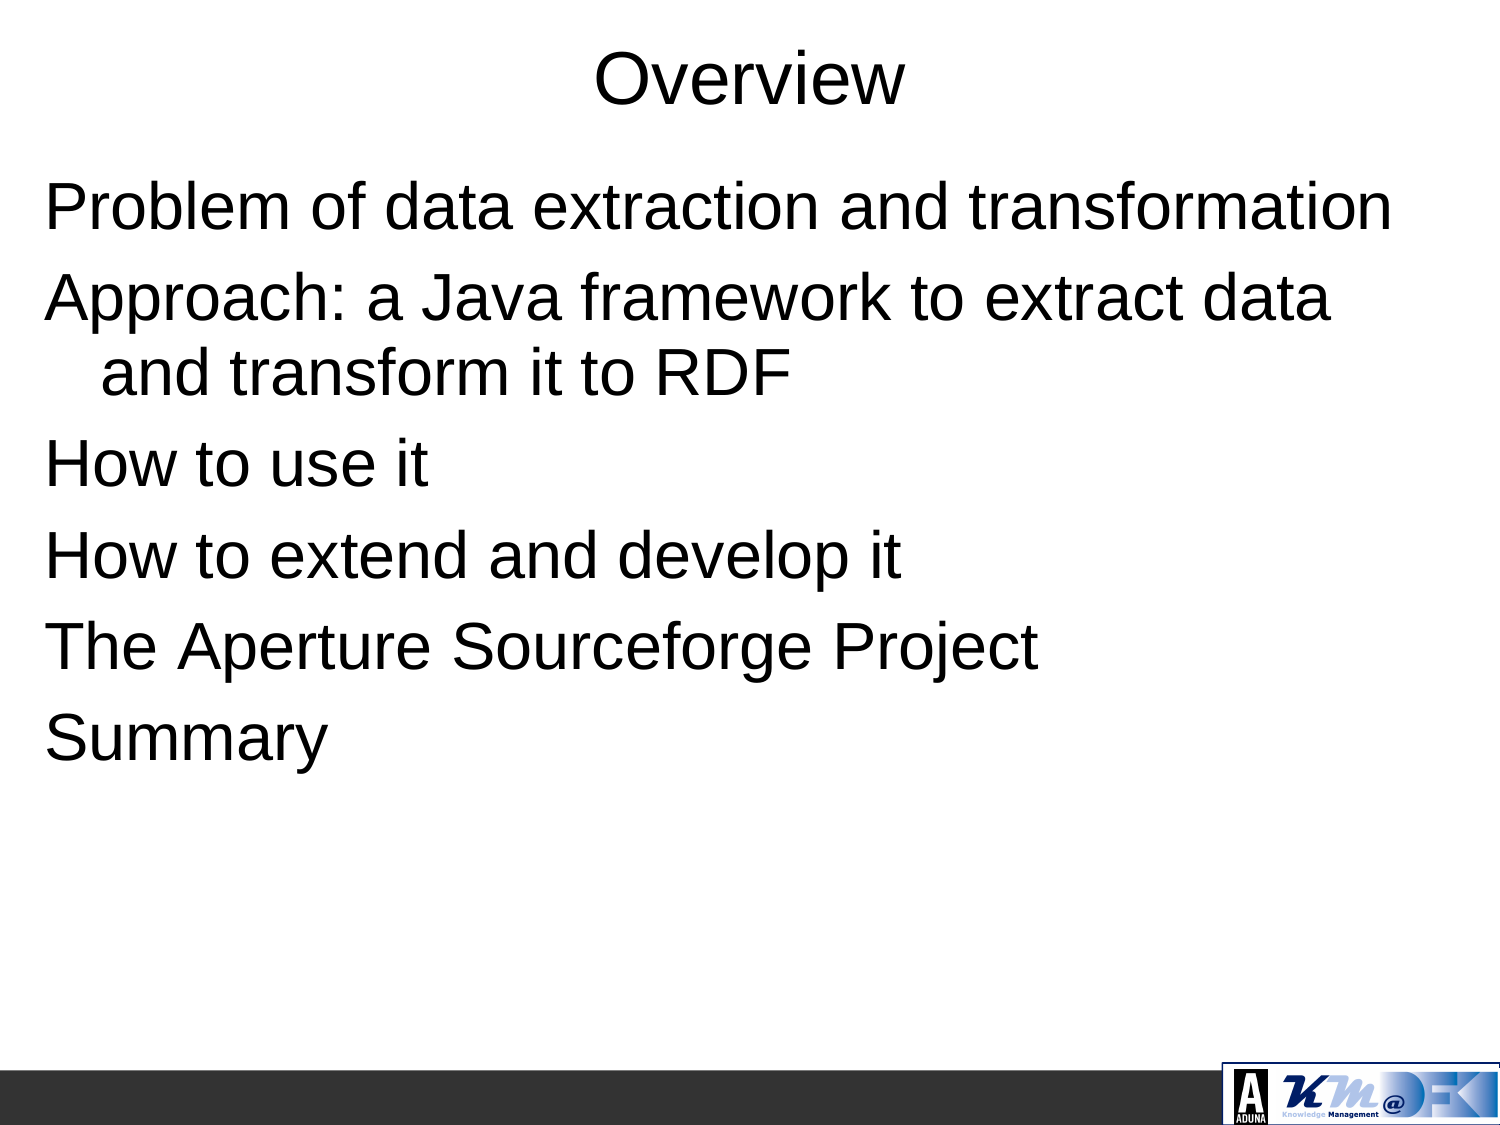

# Overview
Problem of data extraction and transformation
Approach: a Java framework to extract data and transform it to RDF
How to use it
How to extend and develop it
The Aperture Sourceforge Project
Summary